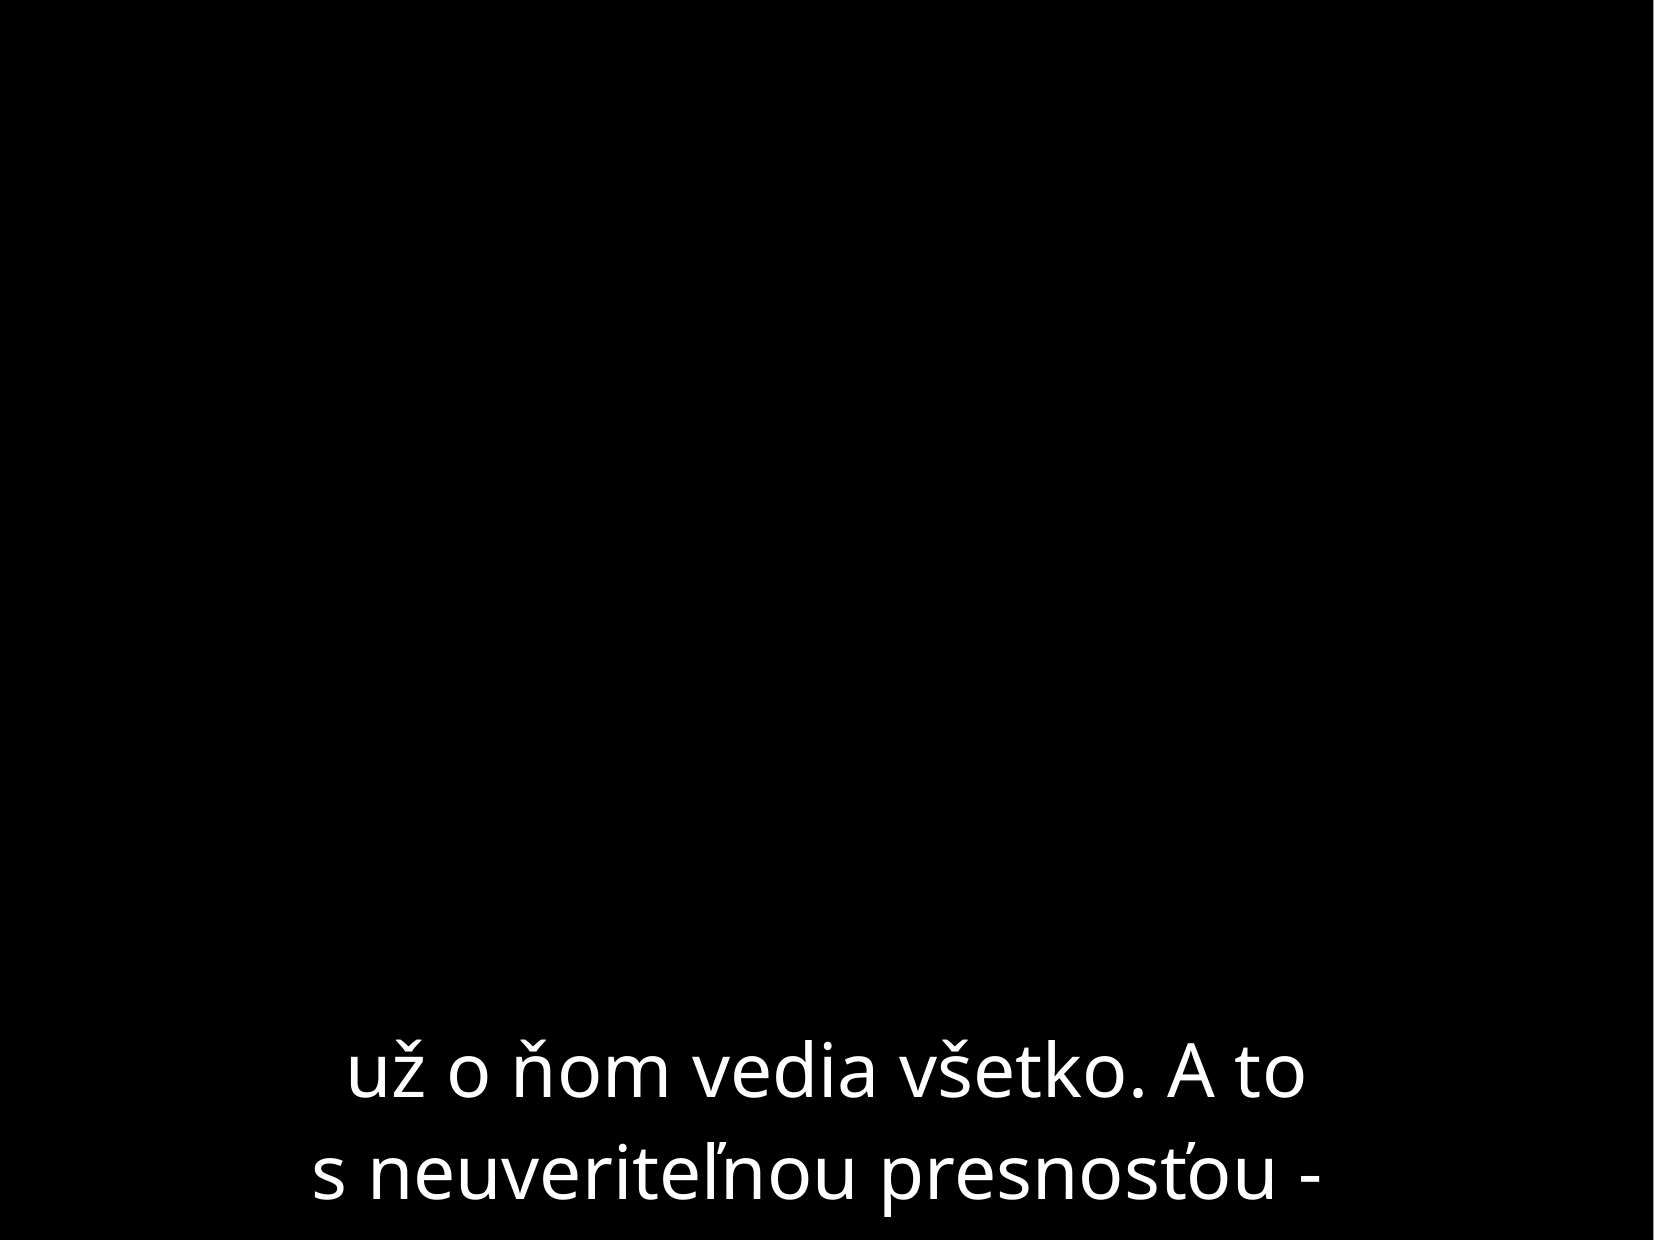

# už o ňom vedia všetko. A to s neuveriteľnou presnosťou -